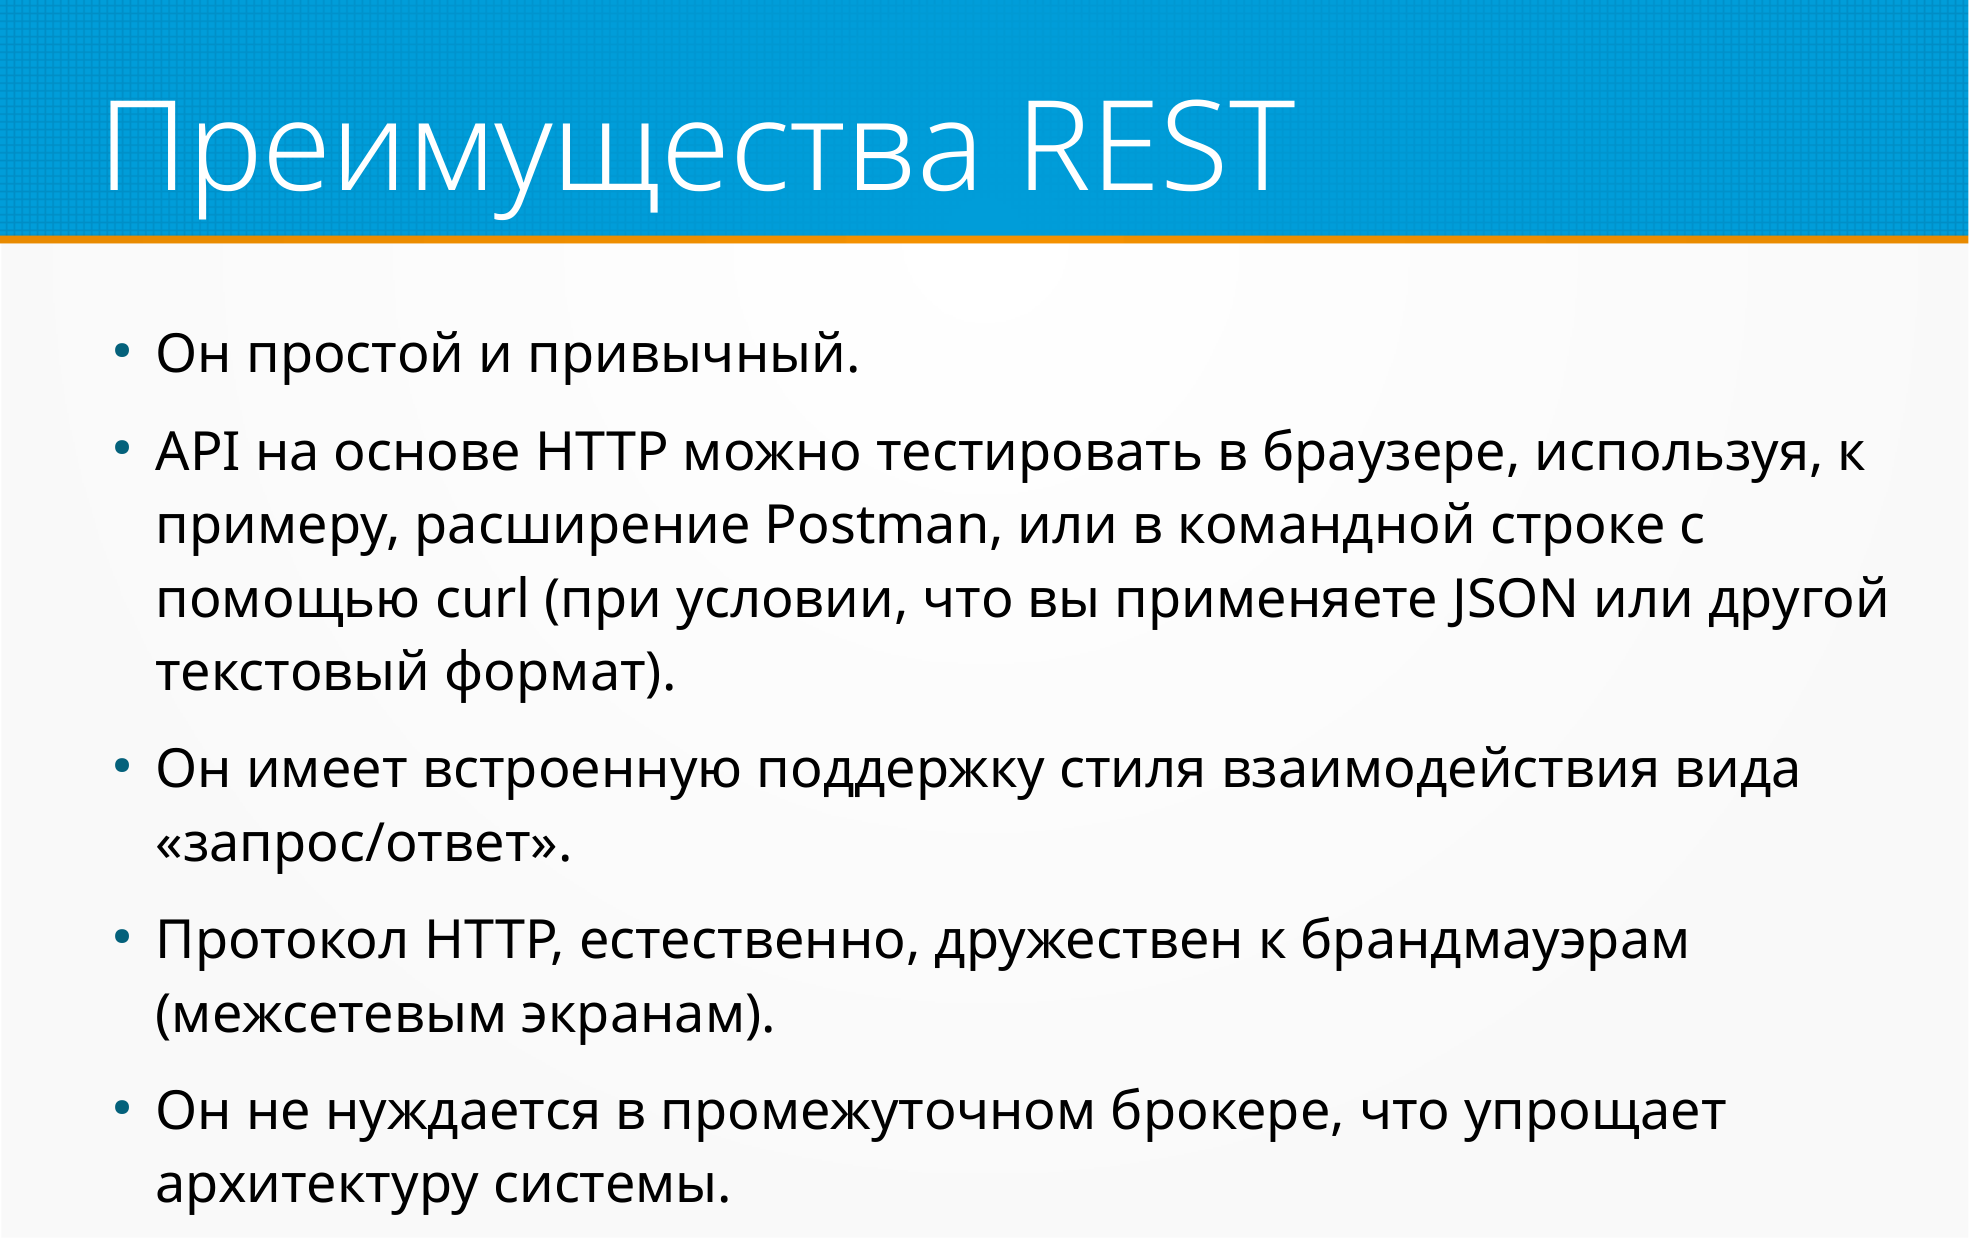

# Преимущества REST
Он простой и привычный.
API на основе HTTP можно тестировать в браузере, используя, к примеру, расширение Postman, или в командной строке с помощью curl (при условии, что вы применяете JSON или другой текстовый формат).
Он имеет встроенную поддержку стиля взаимодействия вида «запрос/ответ».
Протокол HTTP, естественно, дружествен к брандмауэрам (межсетевым экранам).
Он не нуждается в промежуточном брокере, что упрощает архитектуру системы.